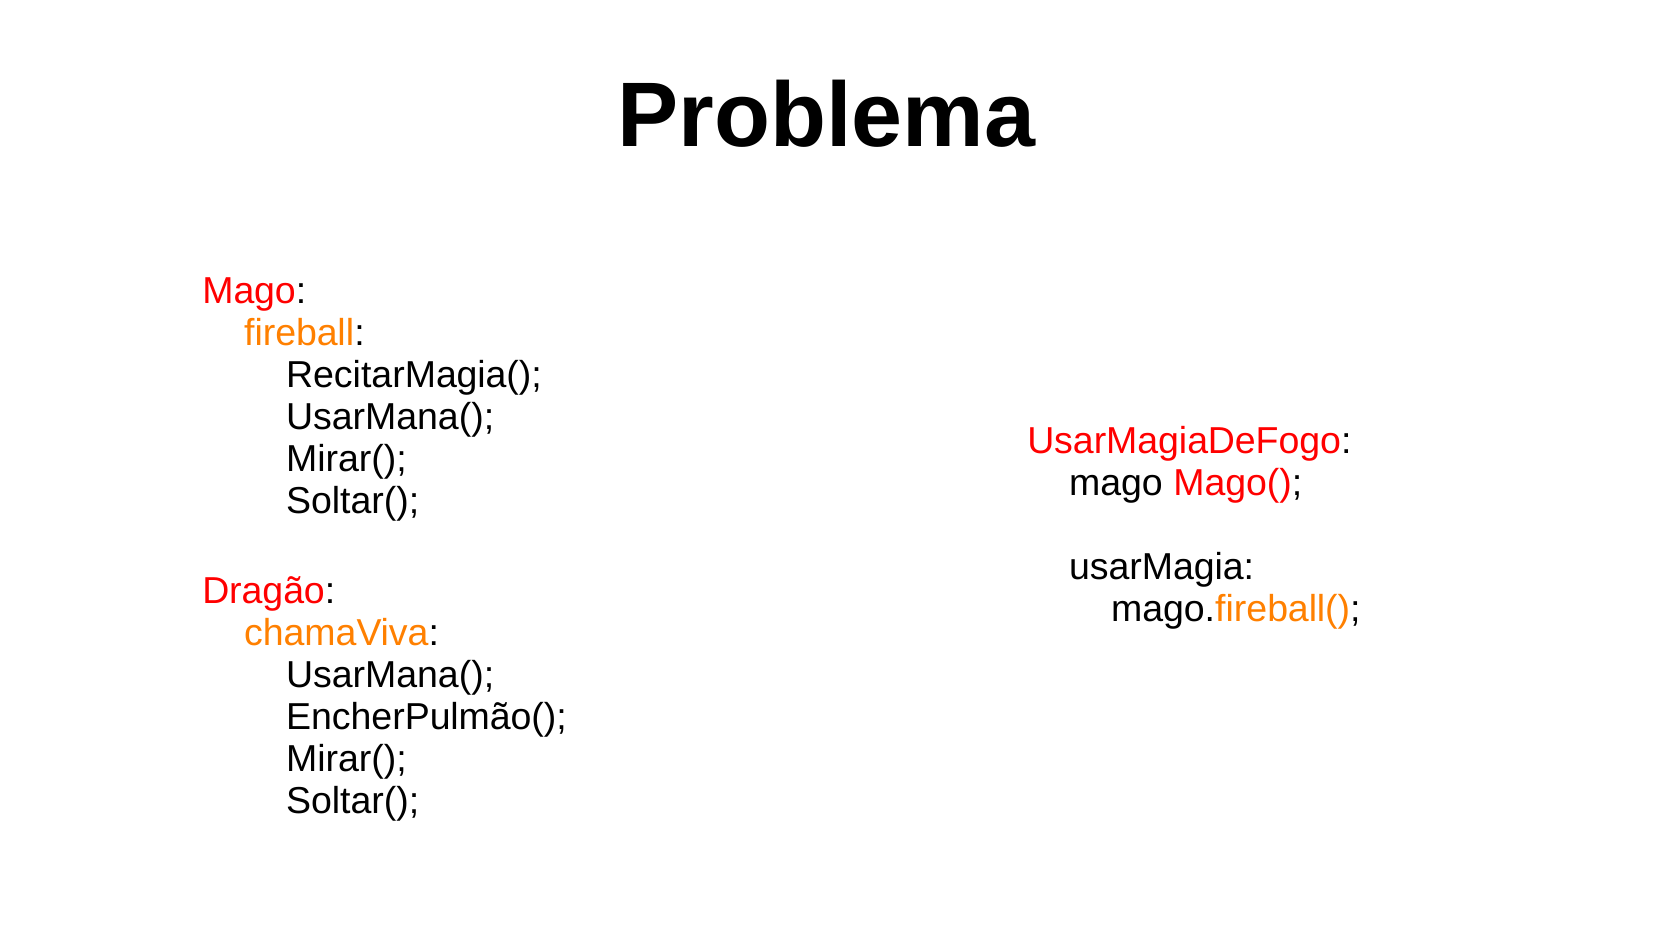

# Problema
Mago:
 fireball:
 RecitarMagia();
 UsarMana();
 Mirar();
 Soltar();
UsarMagiaDeFogo:
 mago Mago();
 usarMagia:
 mago.fireball();
Dragão:
 chamaViva:
 UsarMana();
 EncherPulmão();
 Mirar();
 Soltar();